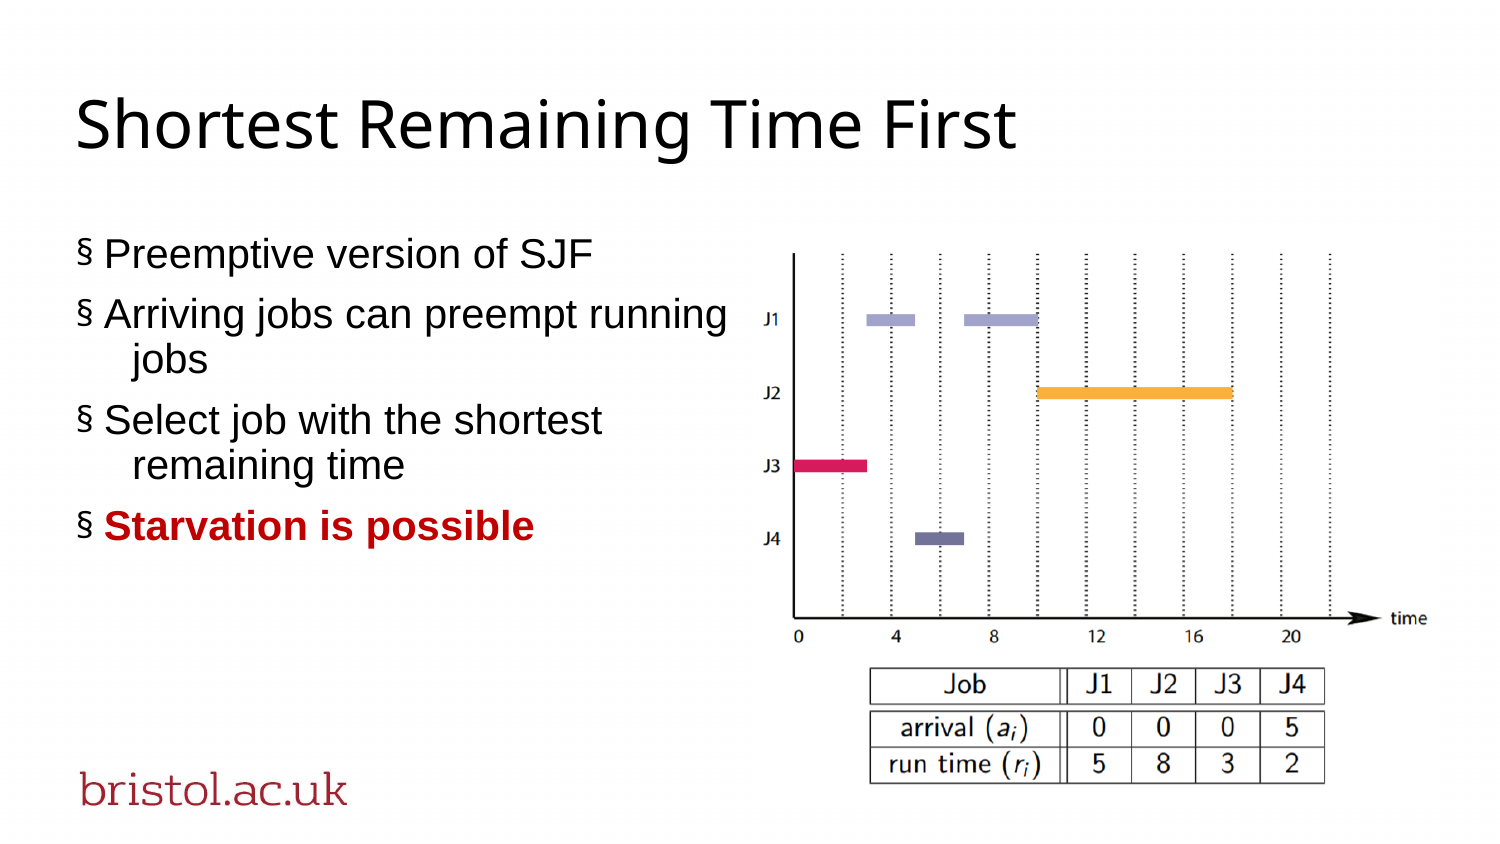

# Shortest Remaining Time First
Preemptive version of SJF
Arriving jobs can preempt running
jobs
Select job with the shortest
remaining time
Starvation is possible